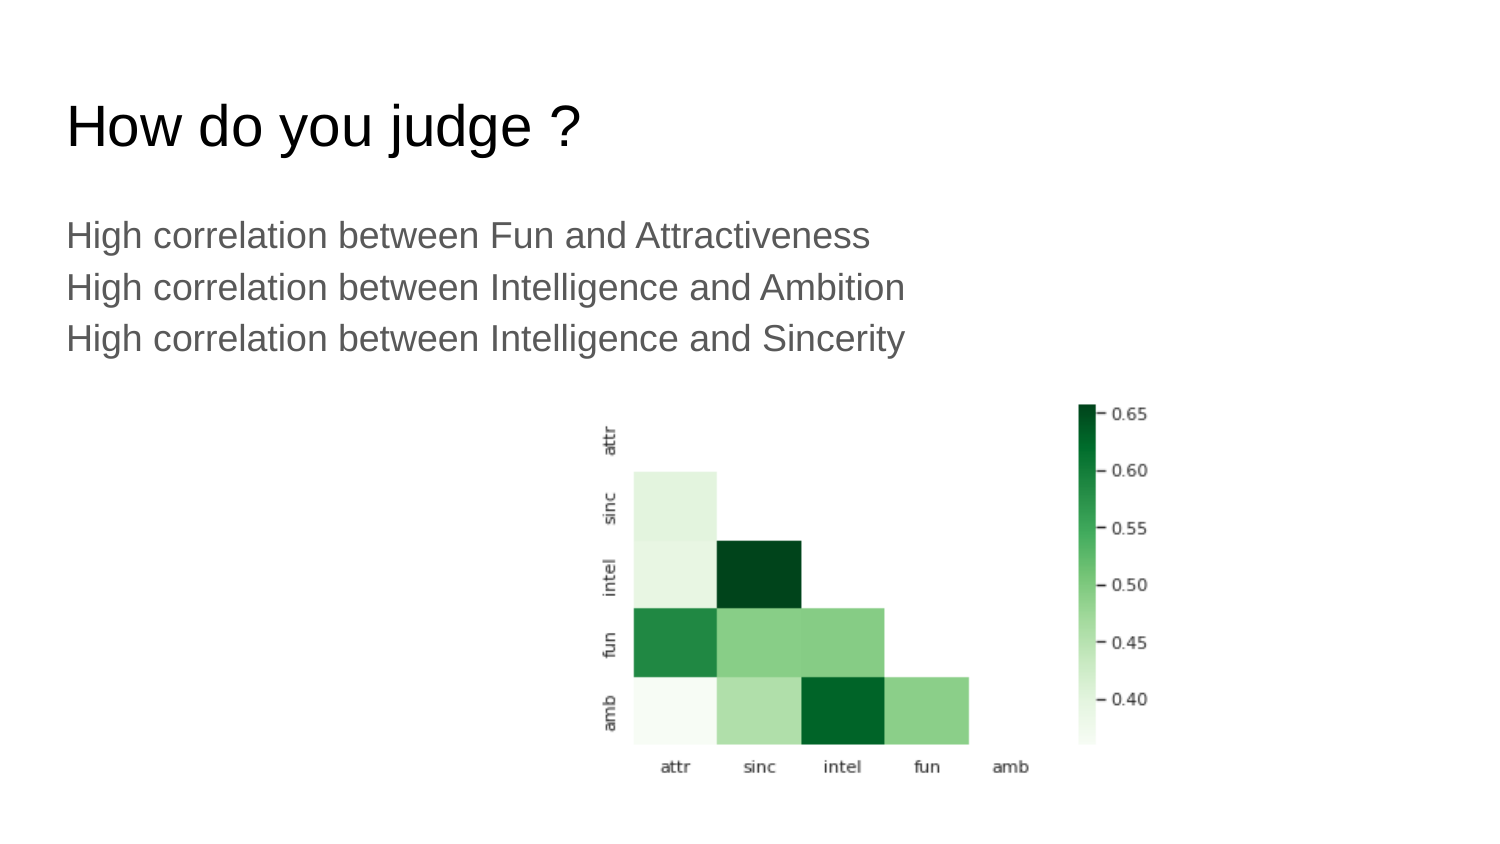

# How do you judge ?
High correlation between Fun and Attractiveness
High correlation between Intelligence and Ambition
High correlation between Intelligence and Sincerity